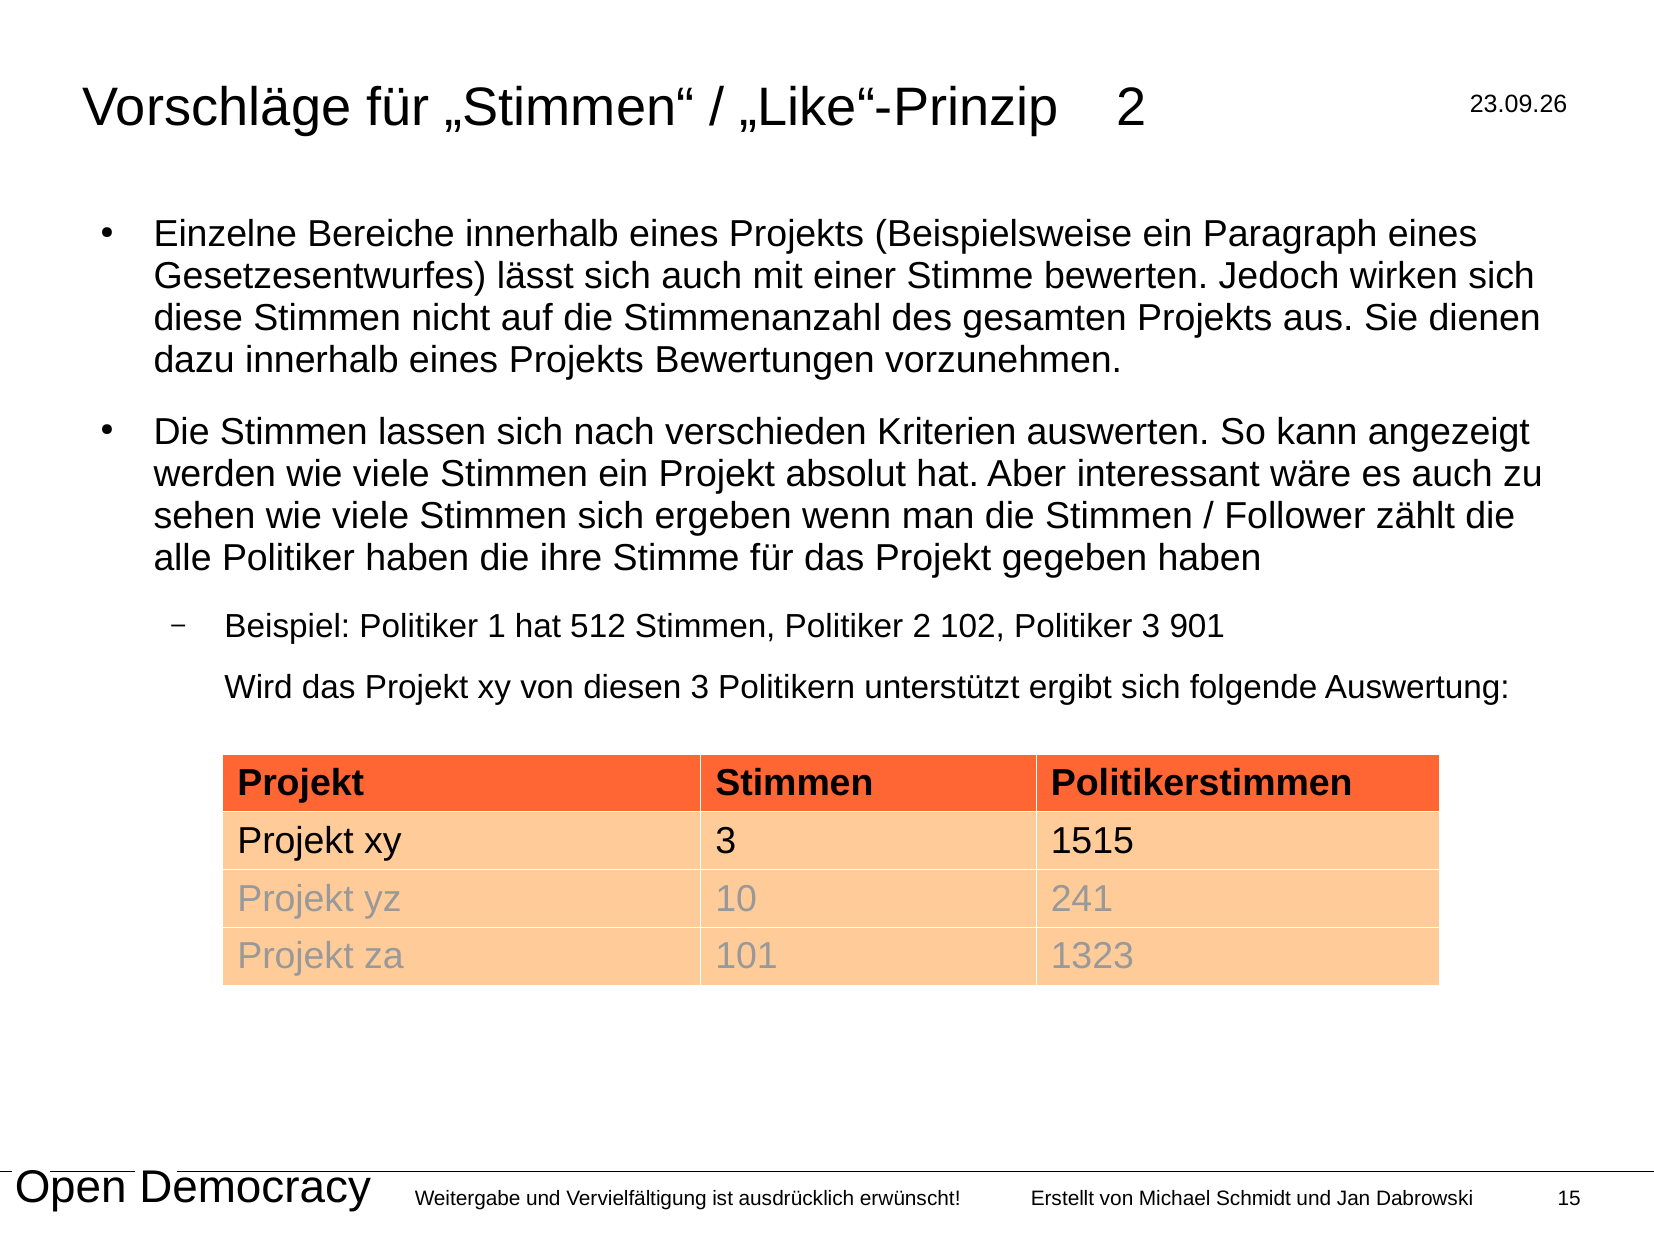

# Vorschläge für „Stimmen“ / „Like“-Prinzip	2
Einzelne Bereiche innerhalb eines Projekts (Beispielsweise ein Paragraph eines Gesetzesentwurfes) lässt sich auch mit einer Stimme bewerten. Jedoch wirken sich diese Stimmen nicht auf die Stimmenanzahl des gesamten Projekts aus. Sie dienen dazu innerhalb eines Projekts Bewertungen vorzunehmen.
Die Stimmen lassen sich nach verschieden Kriterien auswerten. So kann angezeigt werden wie viele Stimmen ein Projekt absolut hat. Aber interessant wäre es auch zu sehen wie viele Stimmen sich ergeben wenn man die Stimmen / Follower zählt die alle Politiker haben die ihre Stimme für das Projekt gegeben haben
Beispiel: Politiker 1 hat 512 Stimmen, Politiker 2 102, Politiker 3 901
Wird das Projekt xy von diesen 3 Politikern unterstützt ergibt sich folgende Auswertung:
| Projekt | Stimmen | Politikerstimmen |
| --- | --- | --- |
| Projekt xy | 3 | 1515 |
| Projekt yz | 10 | 241 |
| Projekt za | 101 | 1323 |